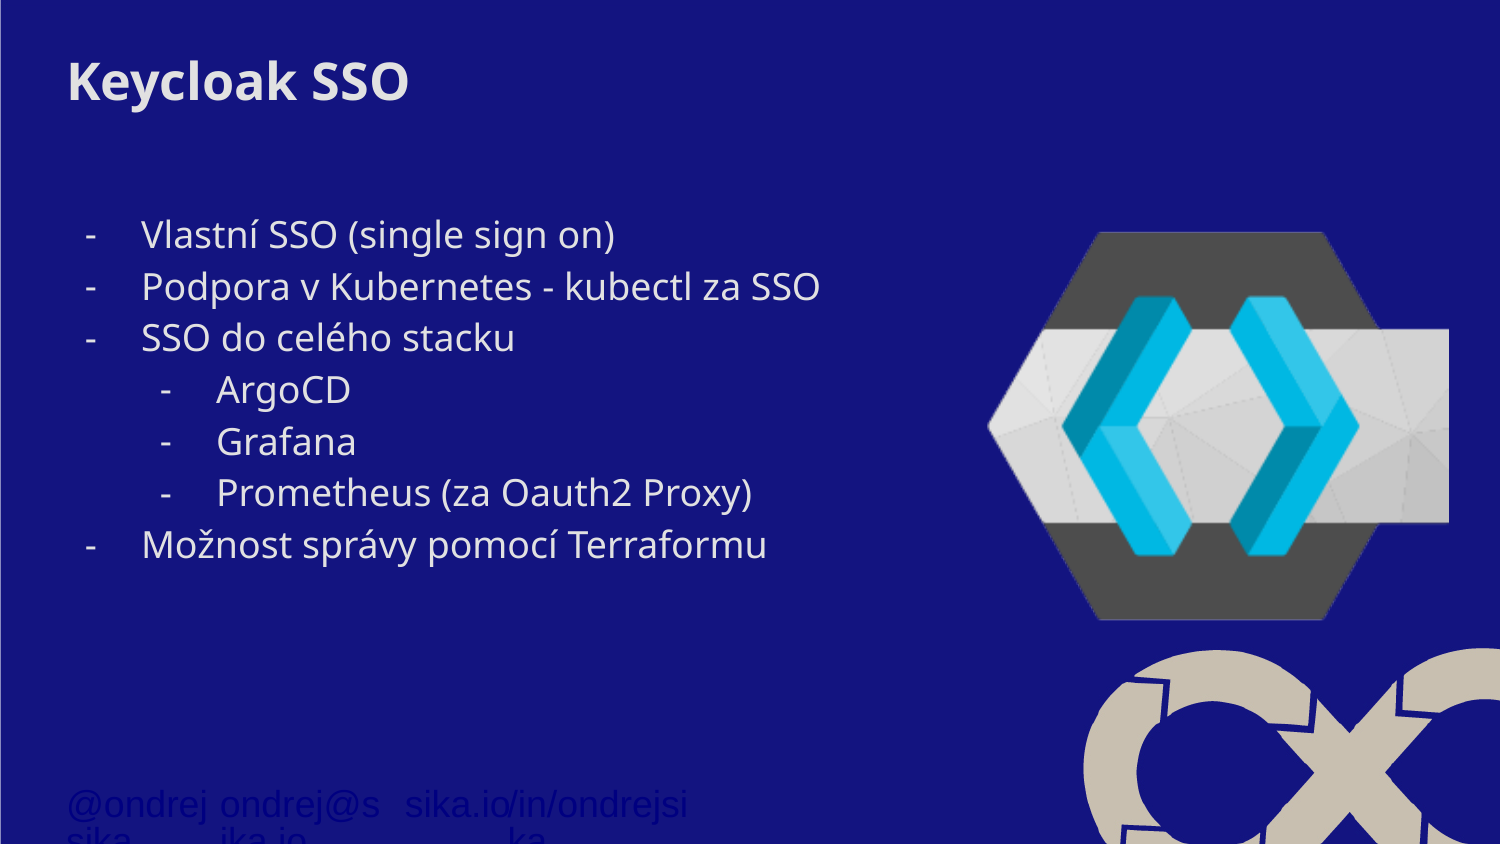

Keycloak SSO
# Vlastní SSO (single sign on)
Podpora v Kubernetes - kubectl za SSO
SSO do celého stacku
ArgoCD
Grafana
Prometheus (za Oauth2 Proxy)
Možnost správy pomocí Terraformu